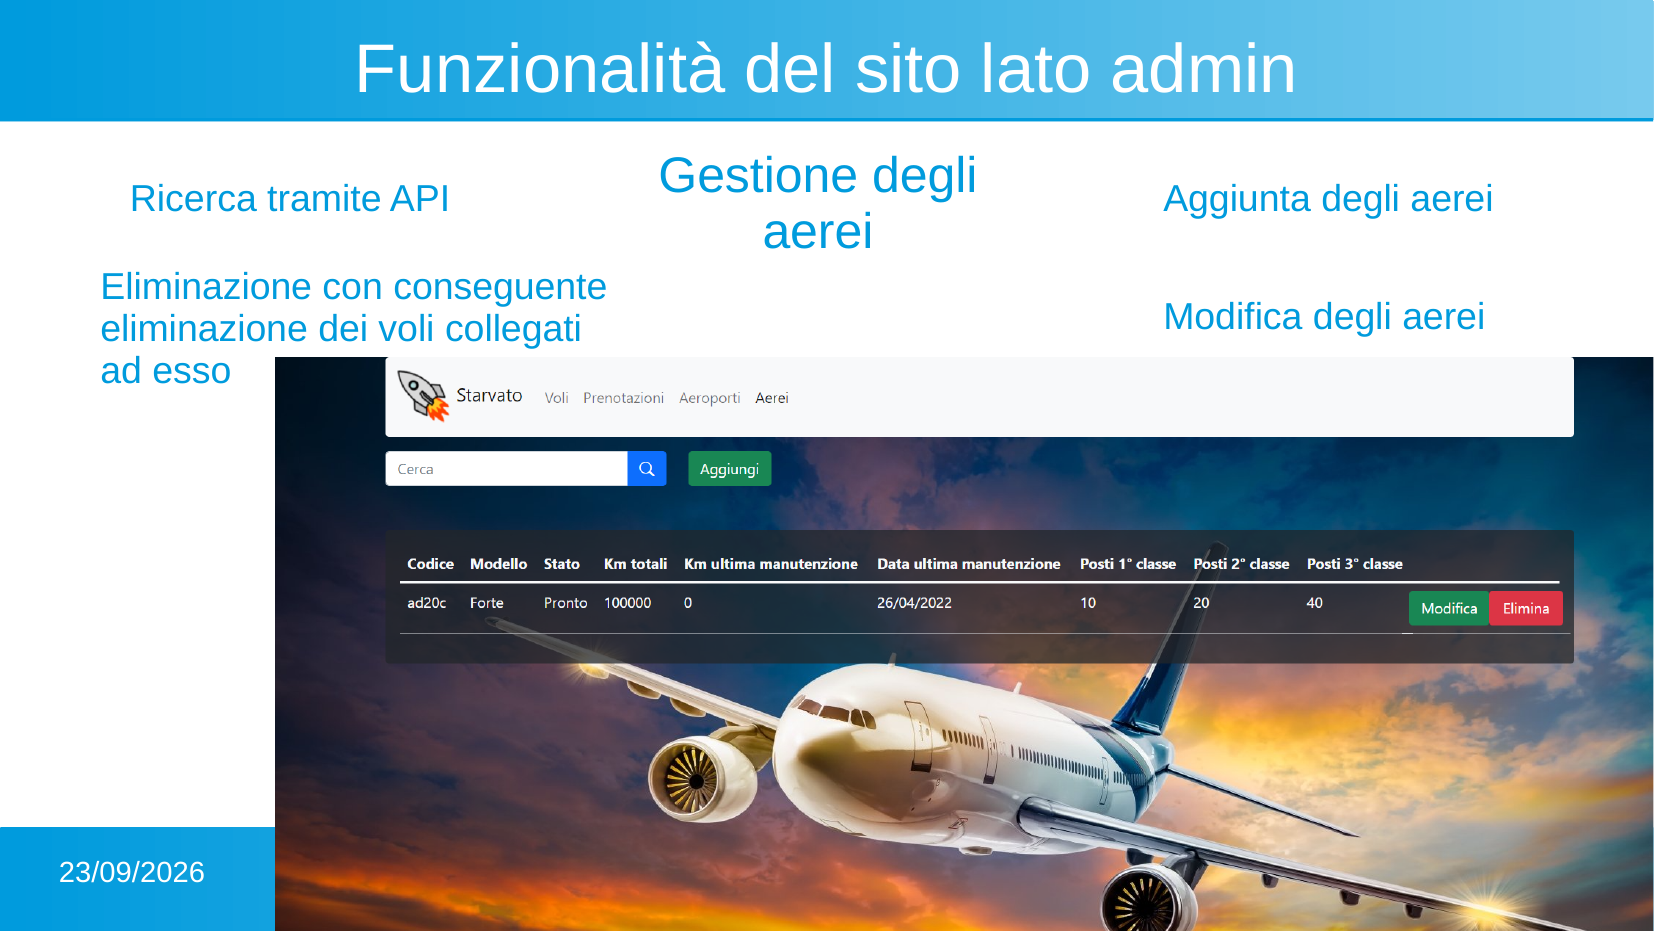

# Funzionalità del sito lato admin
Gestione degli aerei
Ricerca tramite API
Aggiunta degli aerei
Eliminazione con conseguente eliminazione dei voli collegati ad esso
Modifica degli aerei
11